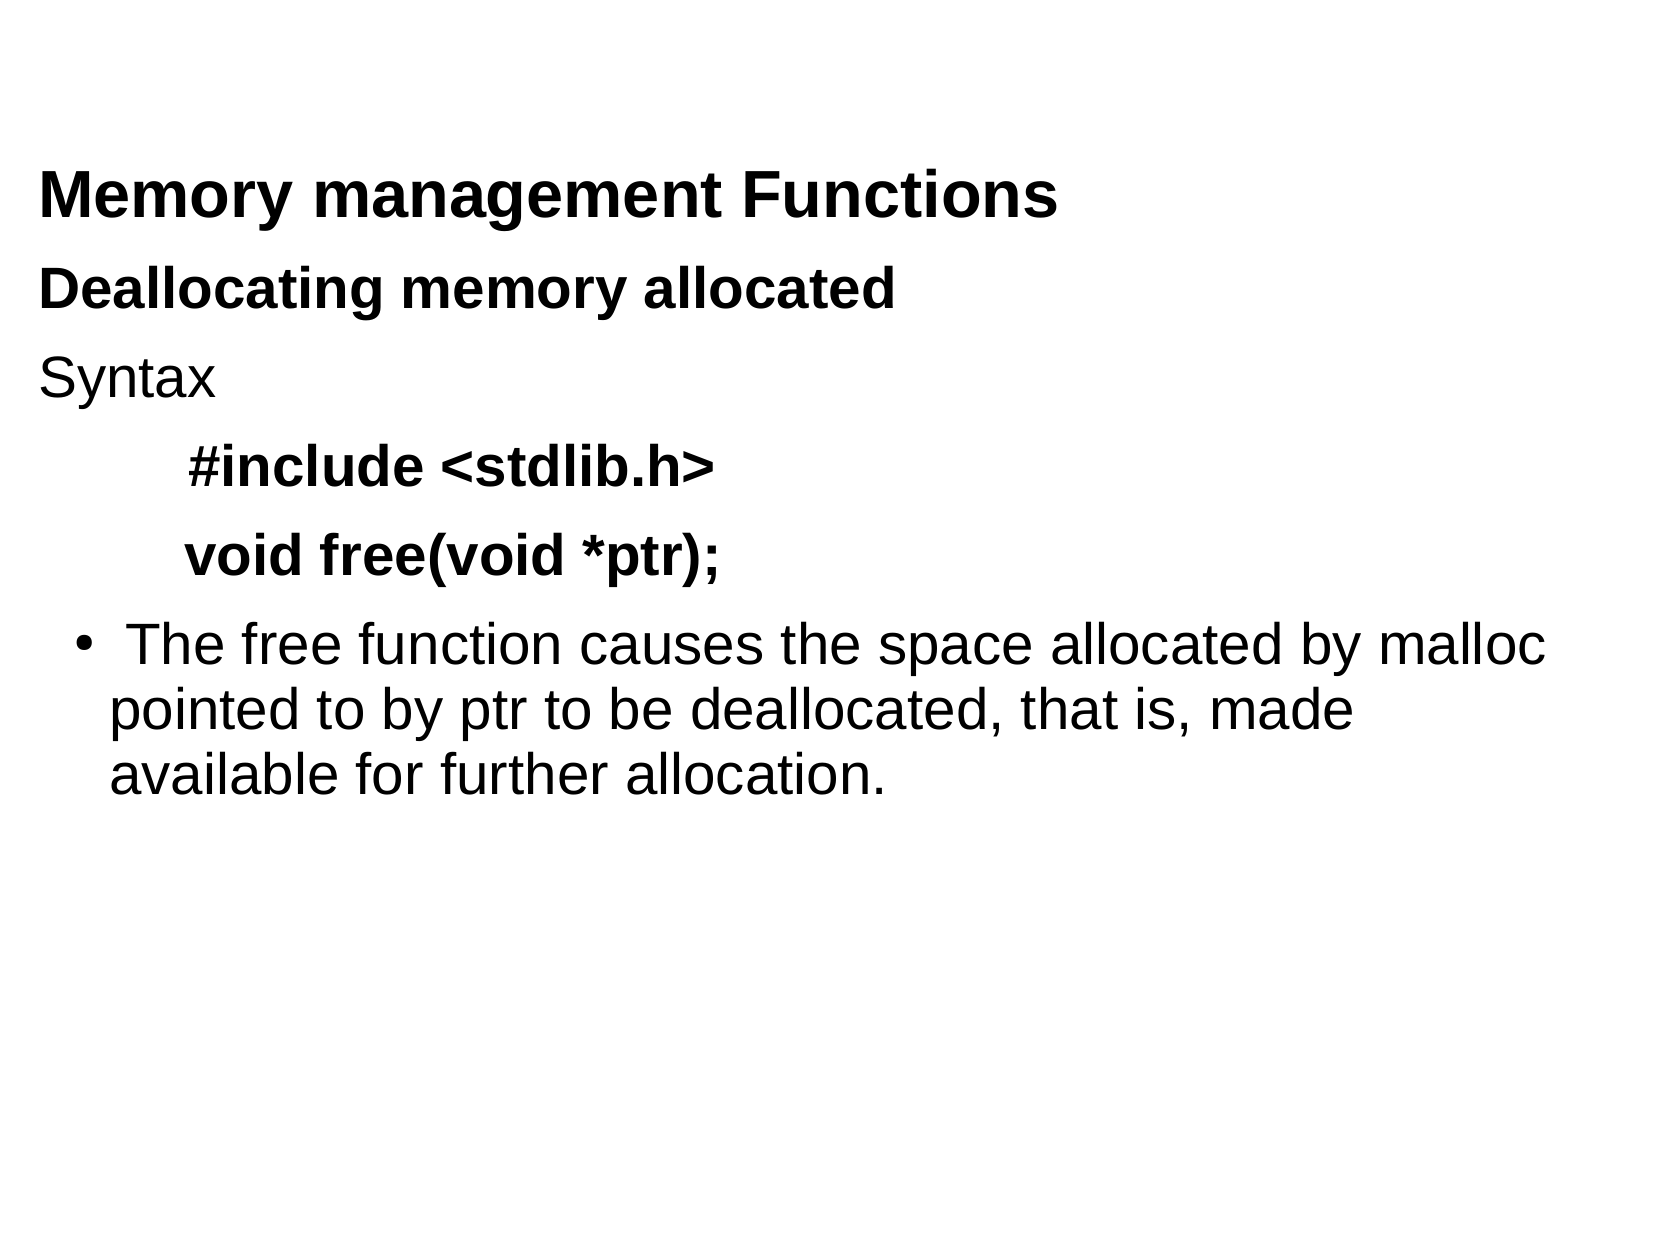

Memory management Functions
Deallocating memory allocated
Syntax
		#include <stdlib.h>
	void free(void *ptr);
 The free function causes the space allocated by malloc pointed to by ptr to be deallocated, that is, made available for further allocation.